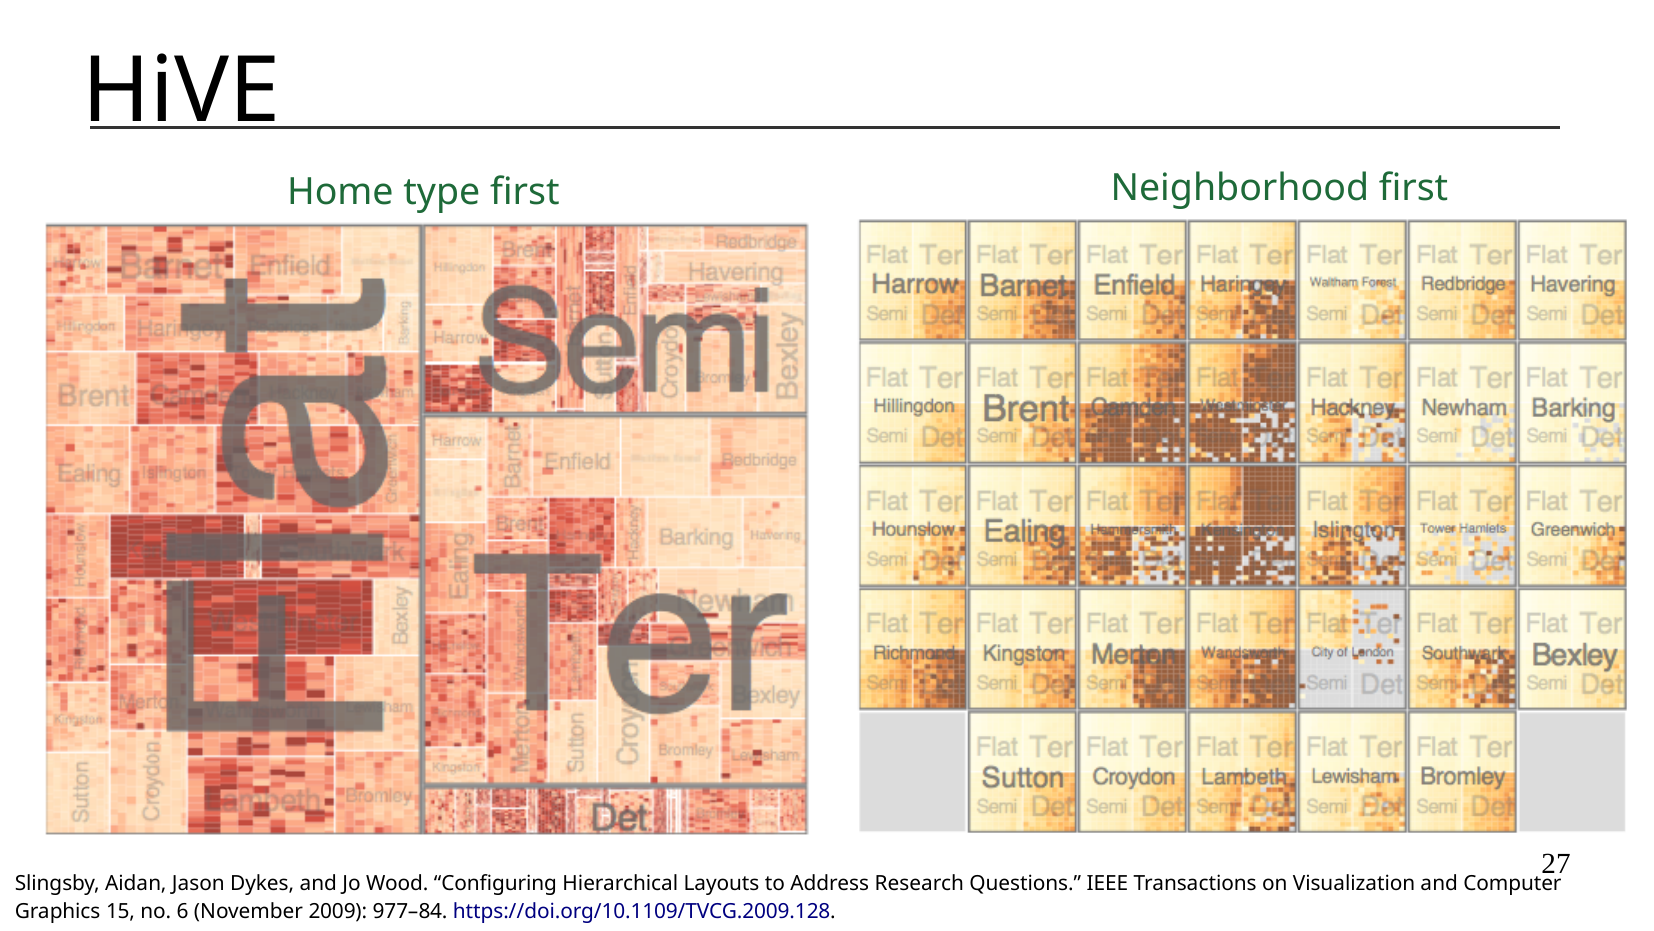

# HiVE
Neighborhood first
Home type first
27
Slingsby, Aidan, Jason Dykes, and Jo Wood. “Configuring Hierarchical Layouts to Address Research Questions.” IEEE Transactions on Visualization and Computer Graphics 15, no. 6 (November 2009): 977–84. https://doi.org/10.1109/TVCG.2009.128.